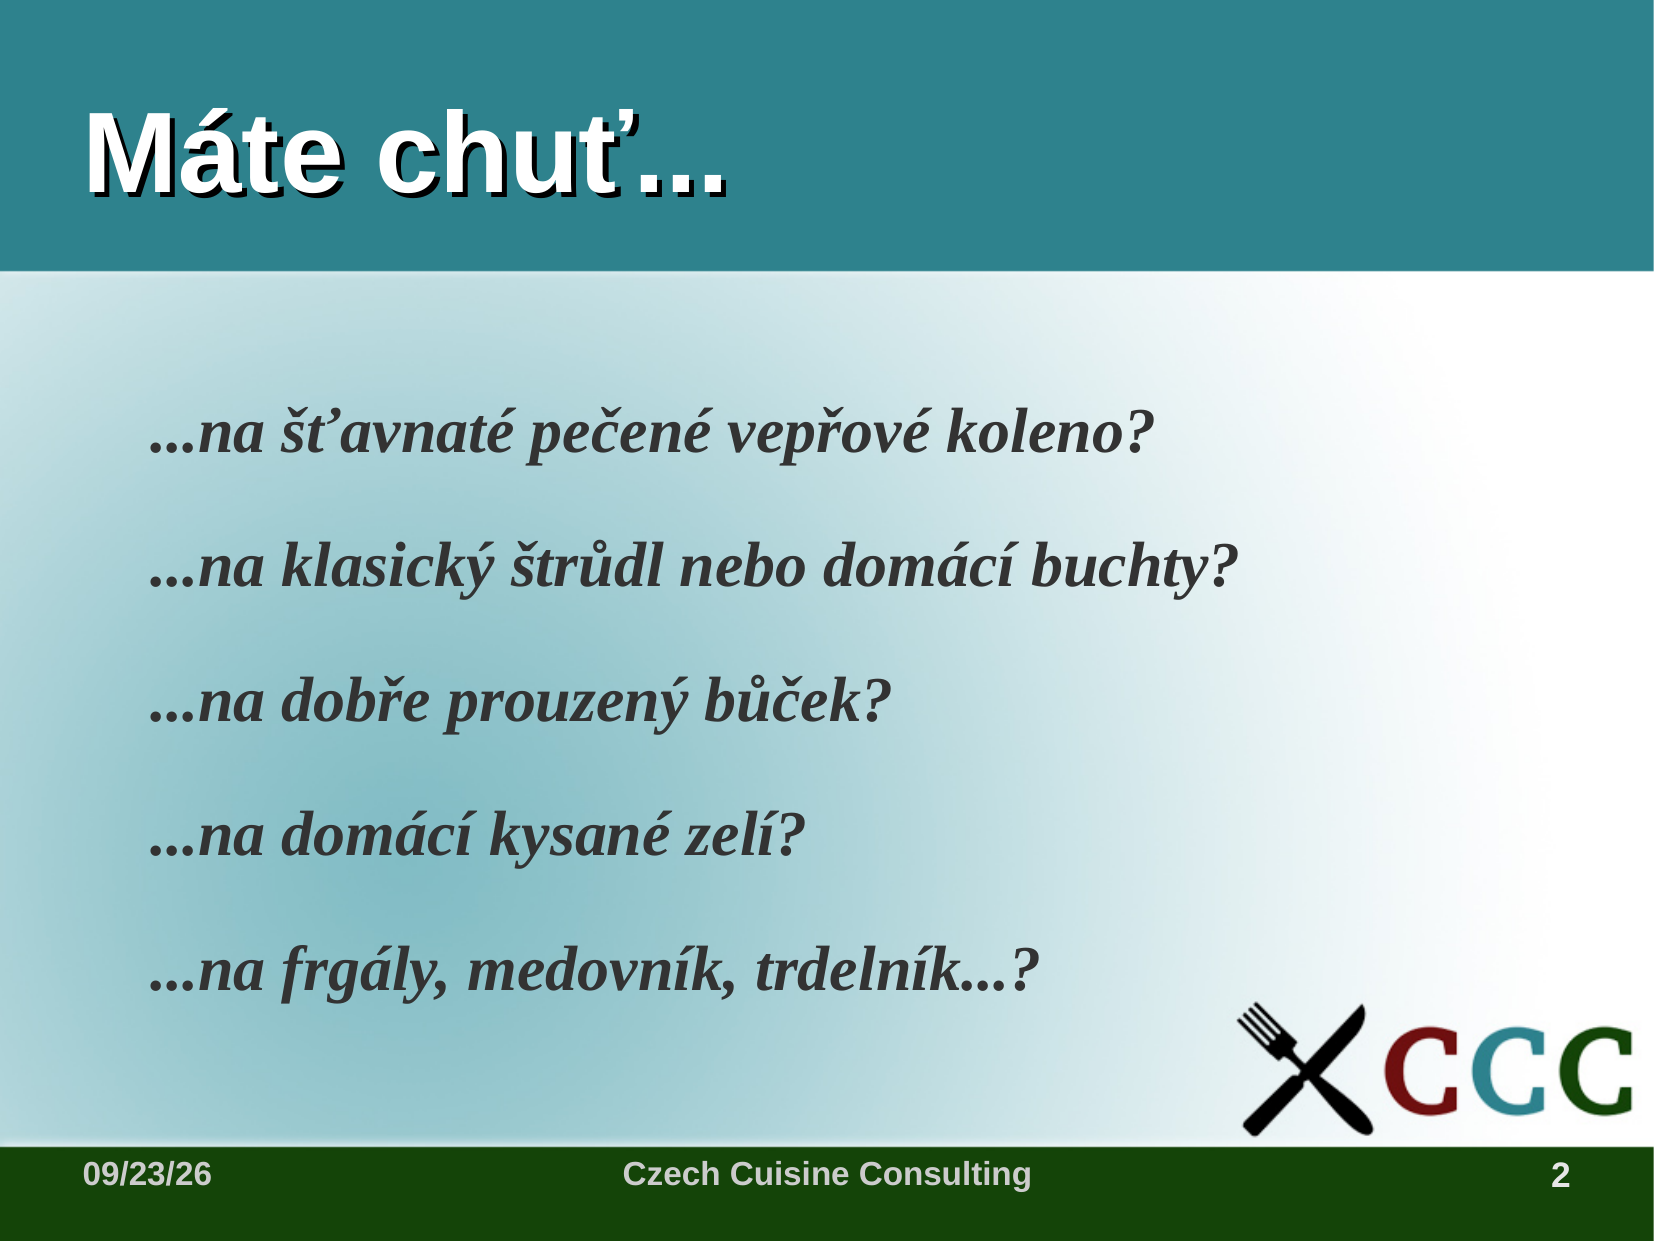

# Máte chuť...
...na šťavnaté pečené vepřové koleno?
...na klasický štrůdl nebo domácí buchty?
...na dobře prouzený bůček?
...na domácí kysané zelí?
...na frgály, medovník, trdelník...?
Czech Cuisine Consulting
2